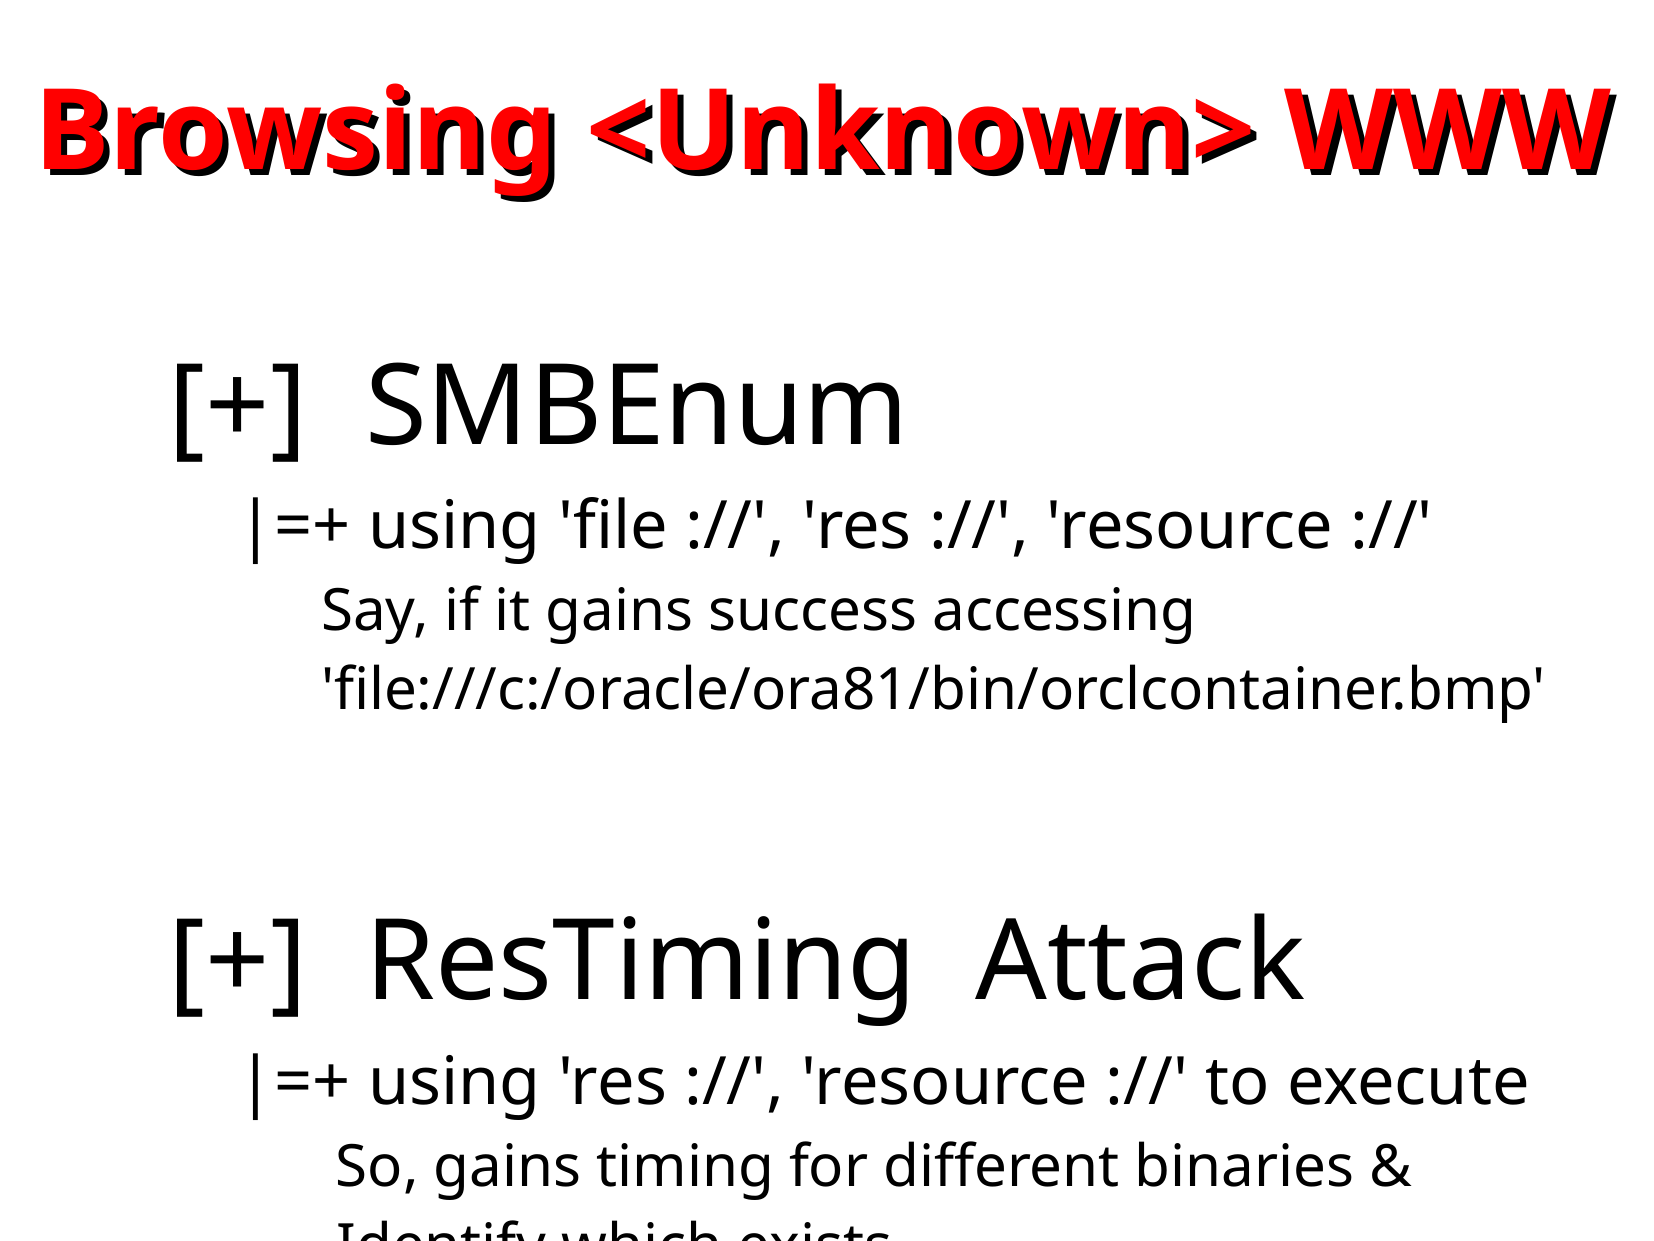

Browsing <Unknown> WWW
[+] SMBEnum
 |=+ using 'file ://', 'res ://', 'resource ://'
 Say, if it gains success accessing
 'file:///c:/oracle/ora81/bin/orclcontainer.bmp'
[+] ResTiming Attack
 |=+ using 'res ://', 'resource ://' to execute
 So, gains timing for different binaries &
 Identify which exists